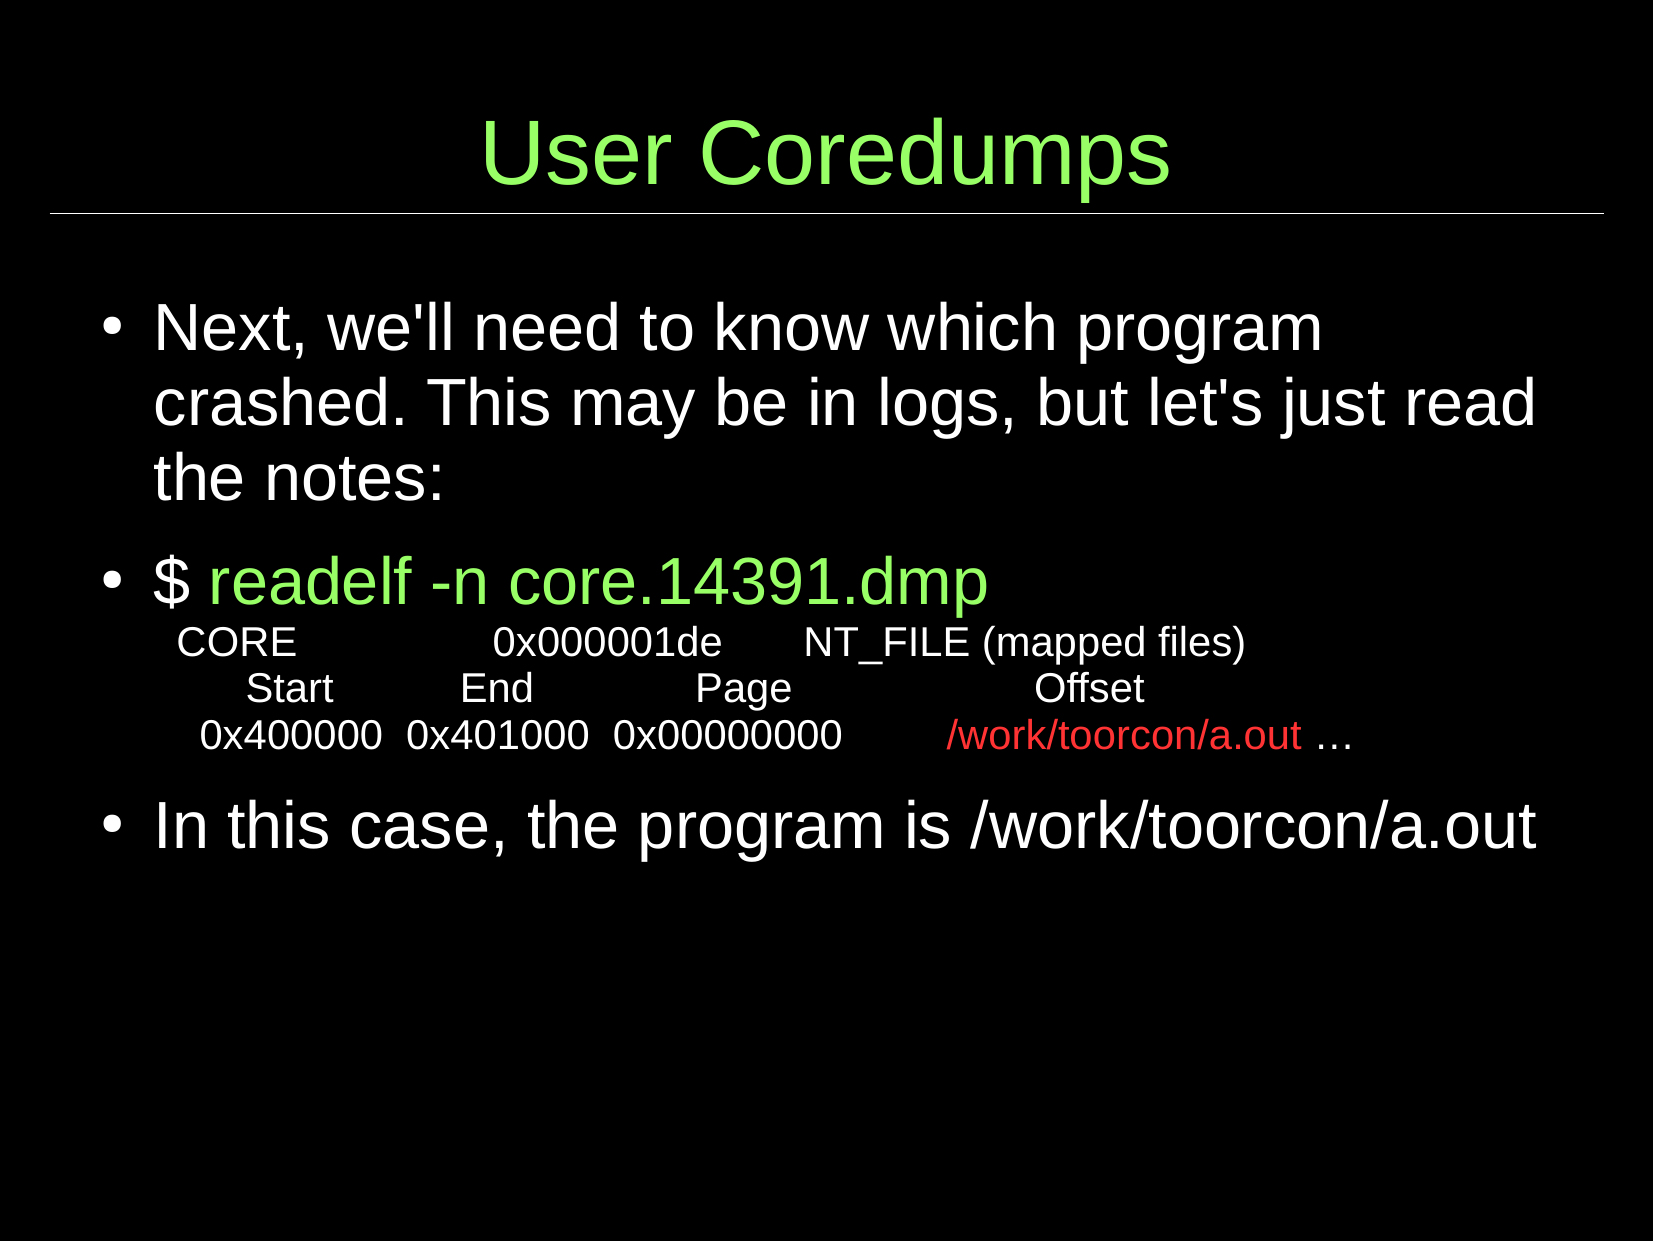

# User Coredumps
Next, we'll need to know which program crashed. This may be in logs, but let's just read the notes:
$ readelf -n core.14391.dmp
 CORE 0x000001de NT_FILE (mapped files)
 Start End Page Offset
 0x400000 0x401000 0x00000000 /work/toorcon/a.out …
In this case, the program is /work/toorcon/a.out